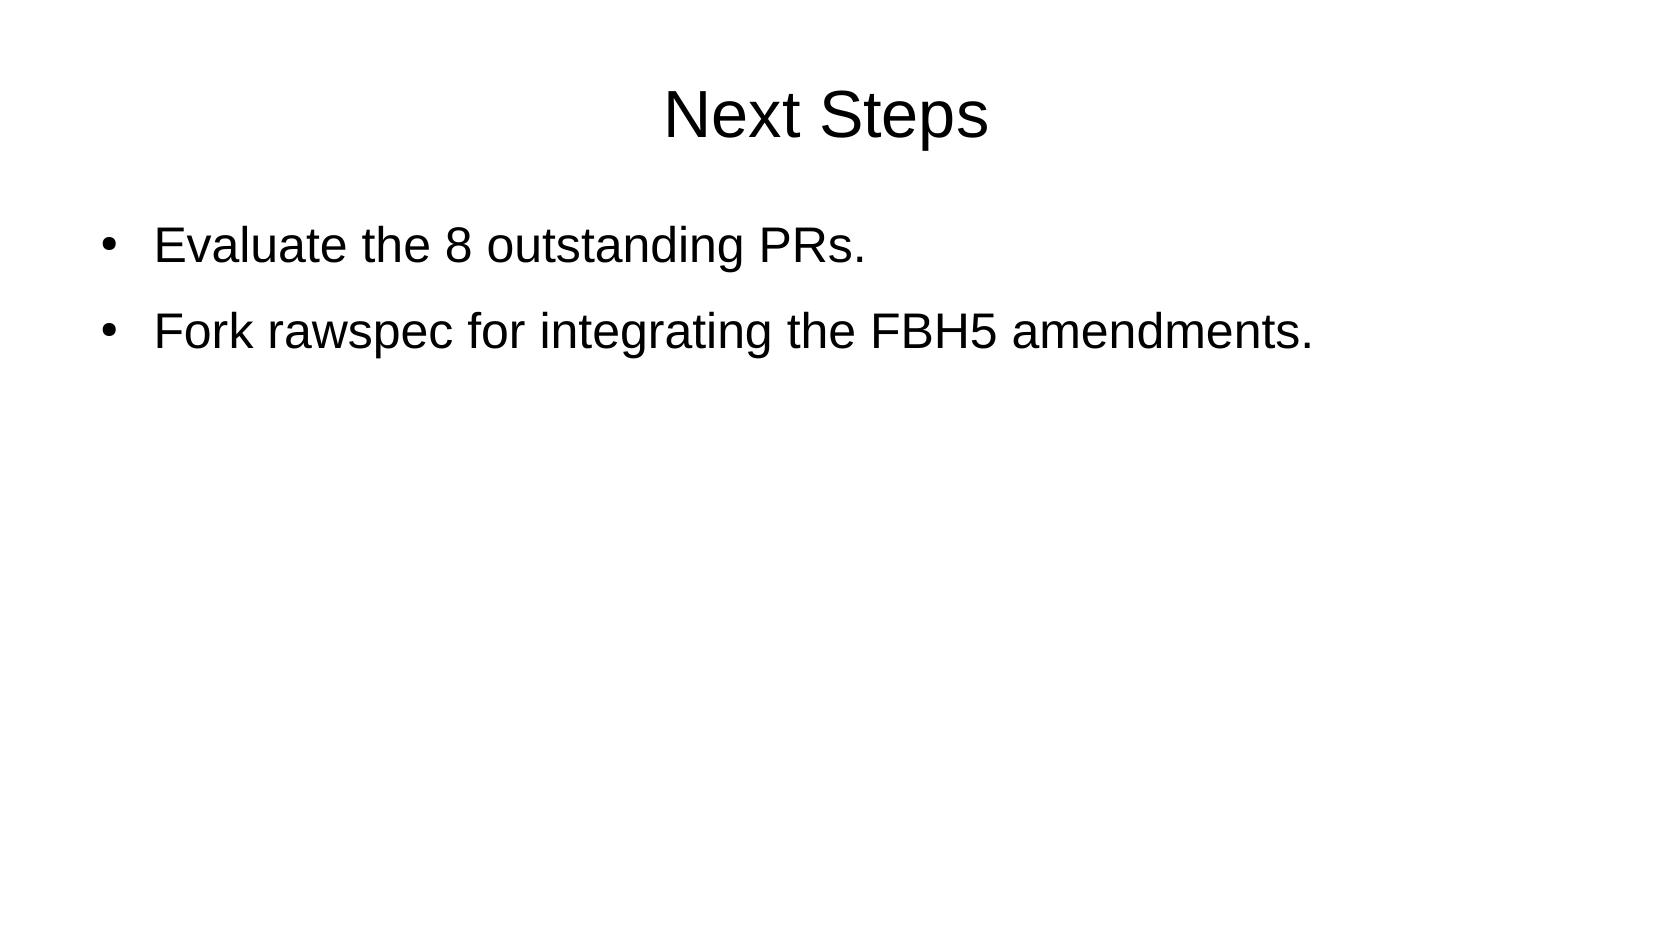

# Next Steps
Evaluate the 8 outstanding PRs.
Fork rawspec for integrating the FBH5 amendments.